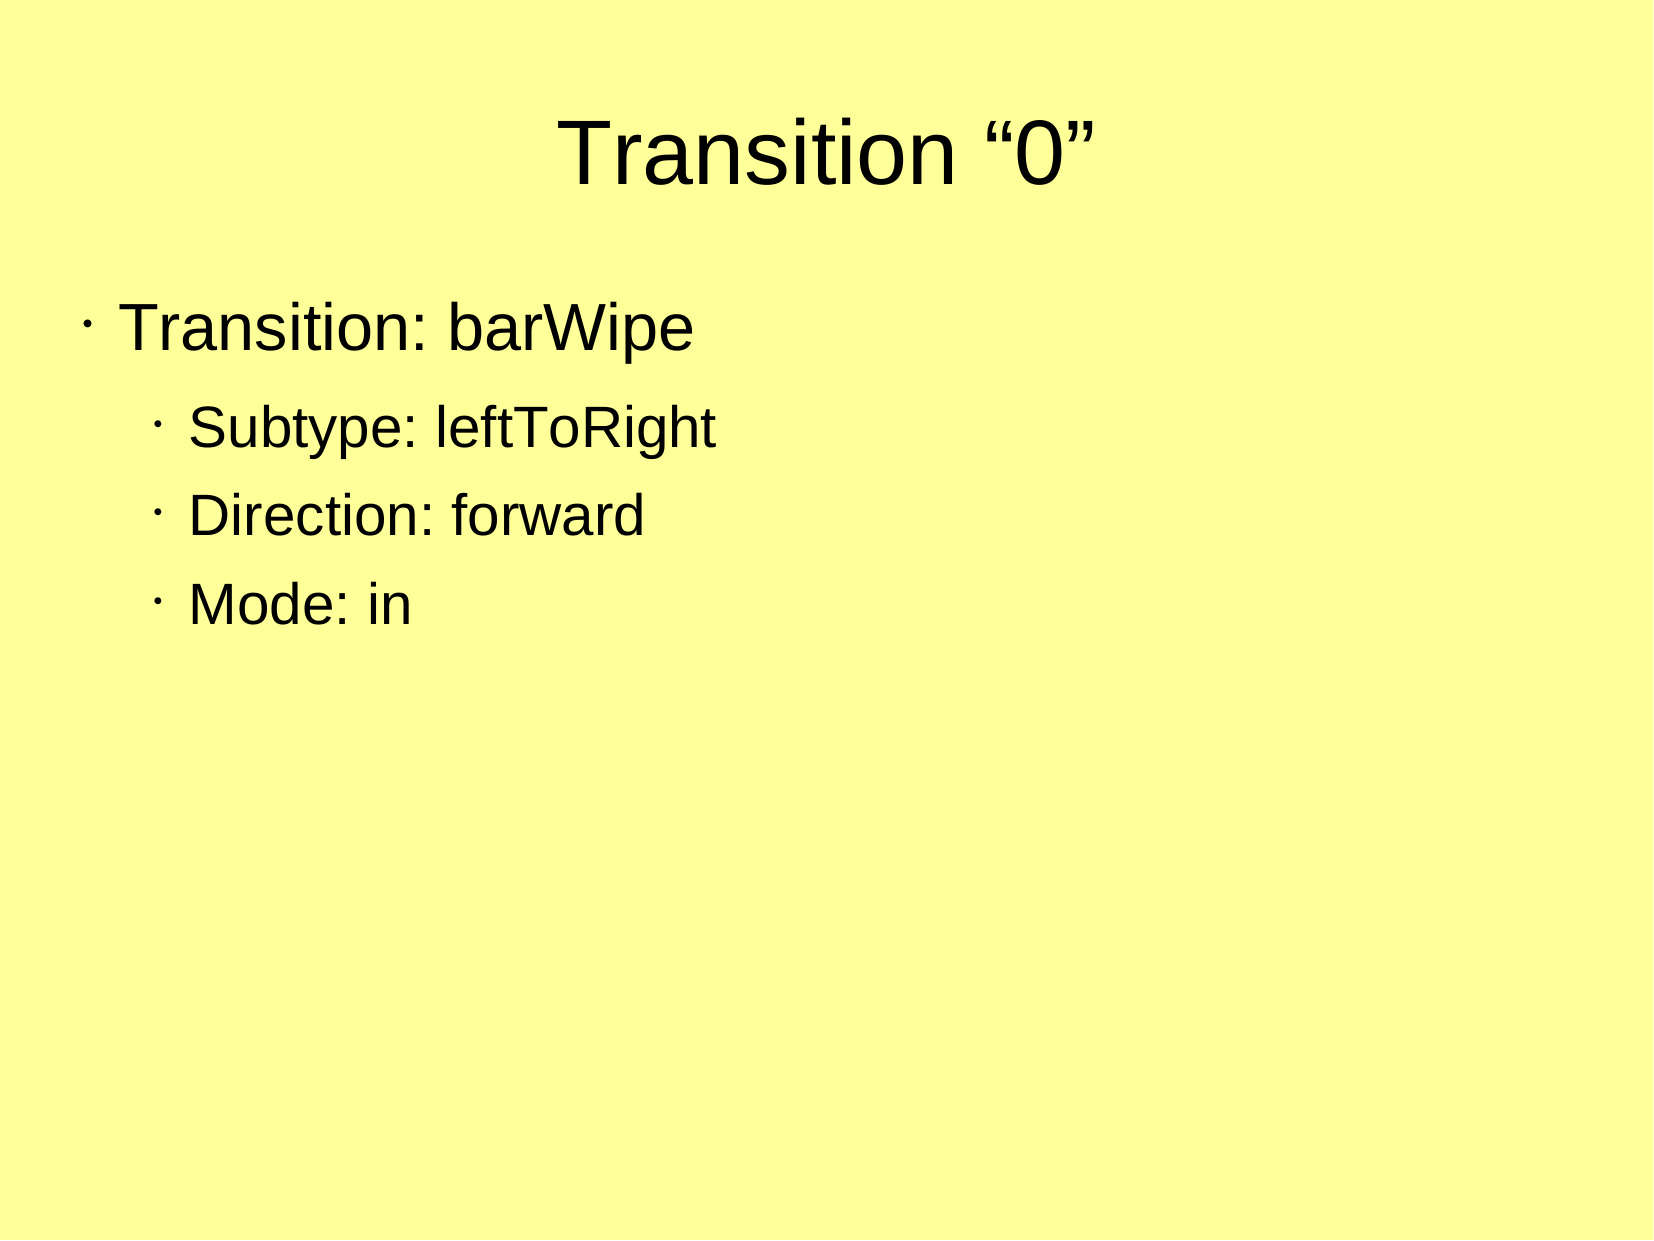

# Transition “0”
Transition: barWipe
Subtype: leftToRight
Direction: forward
Mode: in